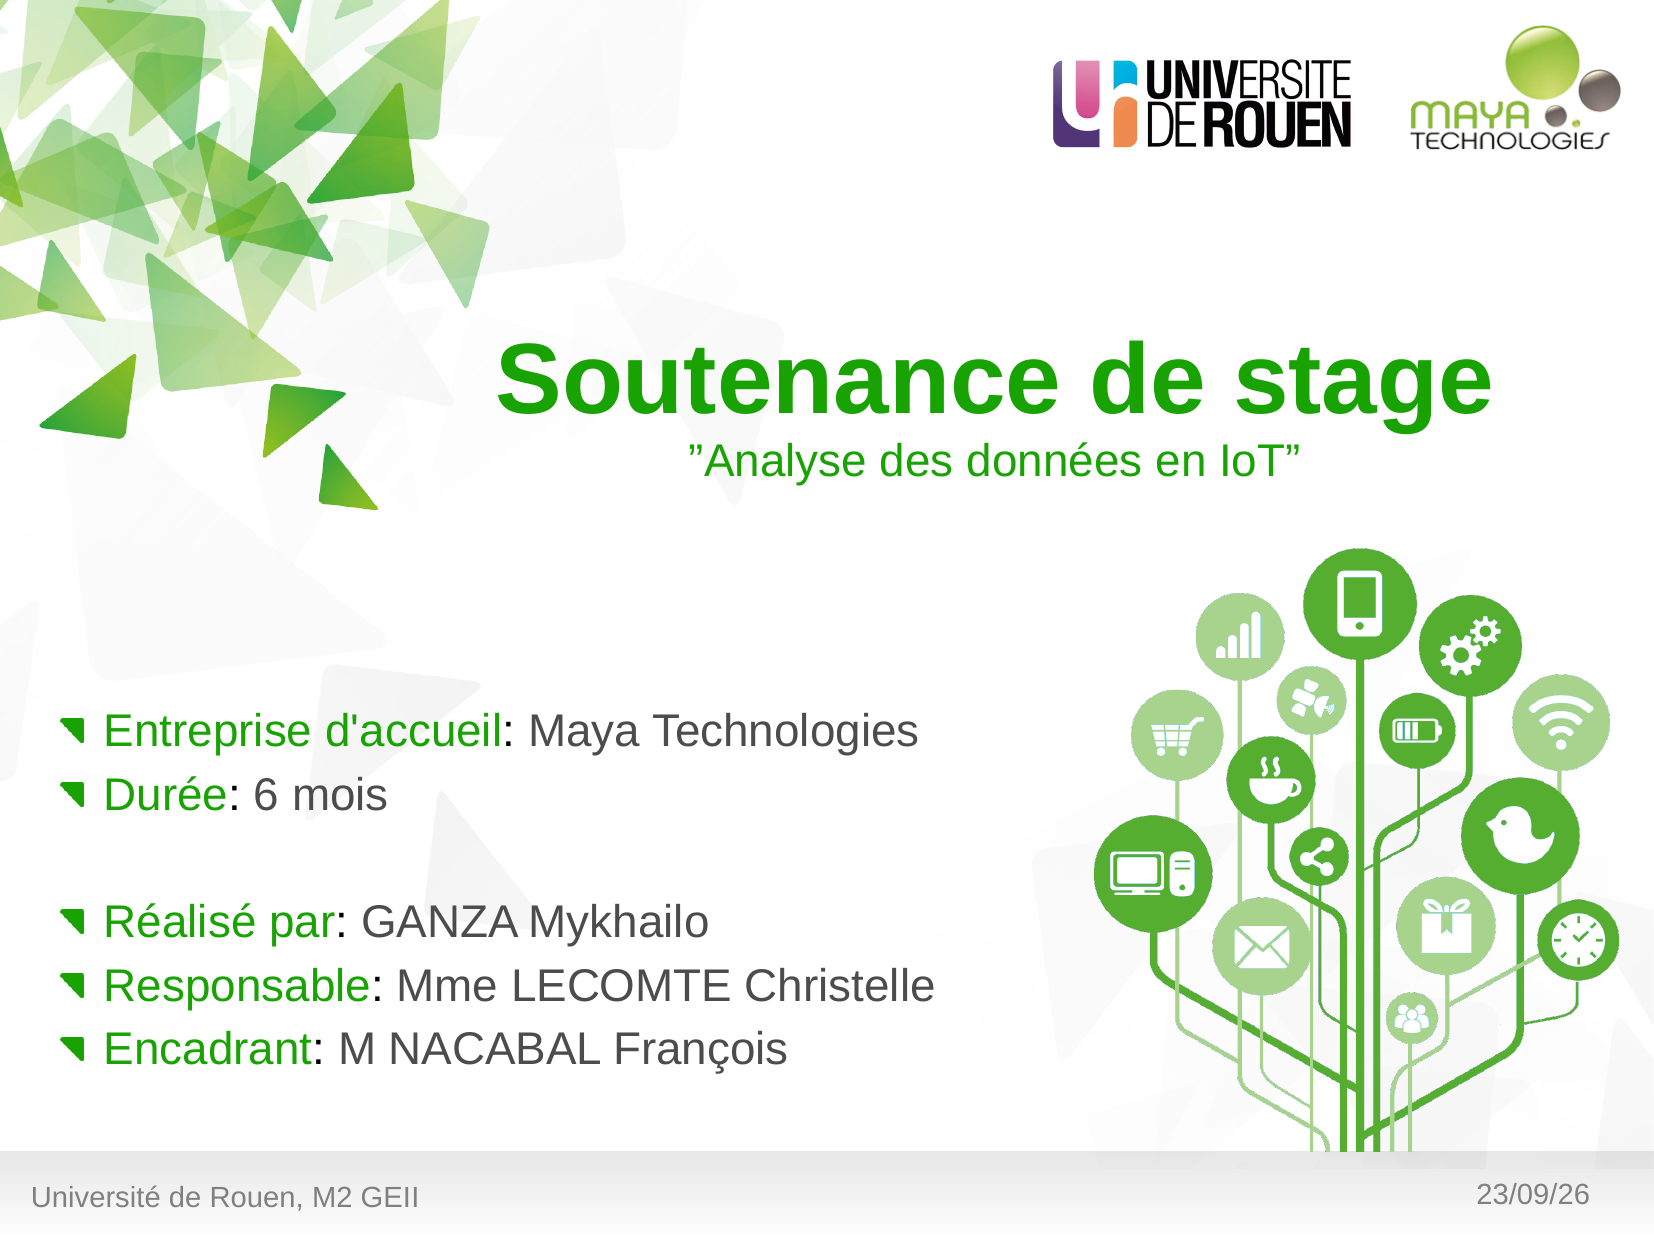

# Soutenance de stage ”Analyse des données en IoT”
Entreprise d'accueil: Maya Technologies
Durée: 6 mois
Réalisé par: GANZA Mykhailo
Responsable: Mme LECOMTE Christelle
Encadrant: M NACABAL François
Université de Rouen, M2 GEII